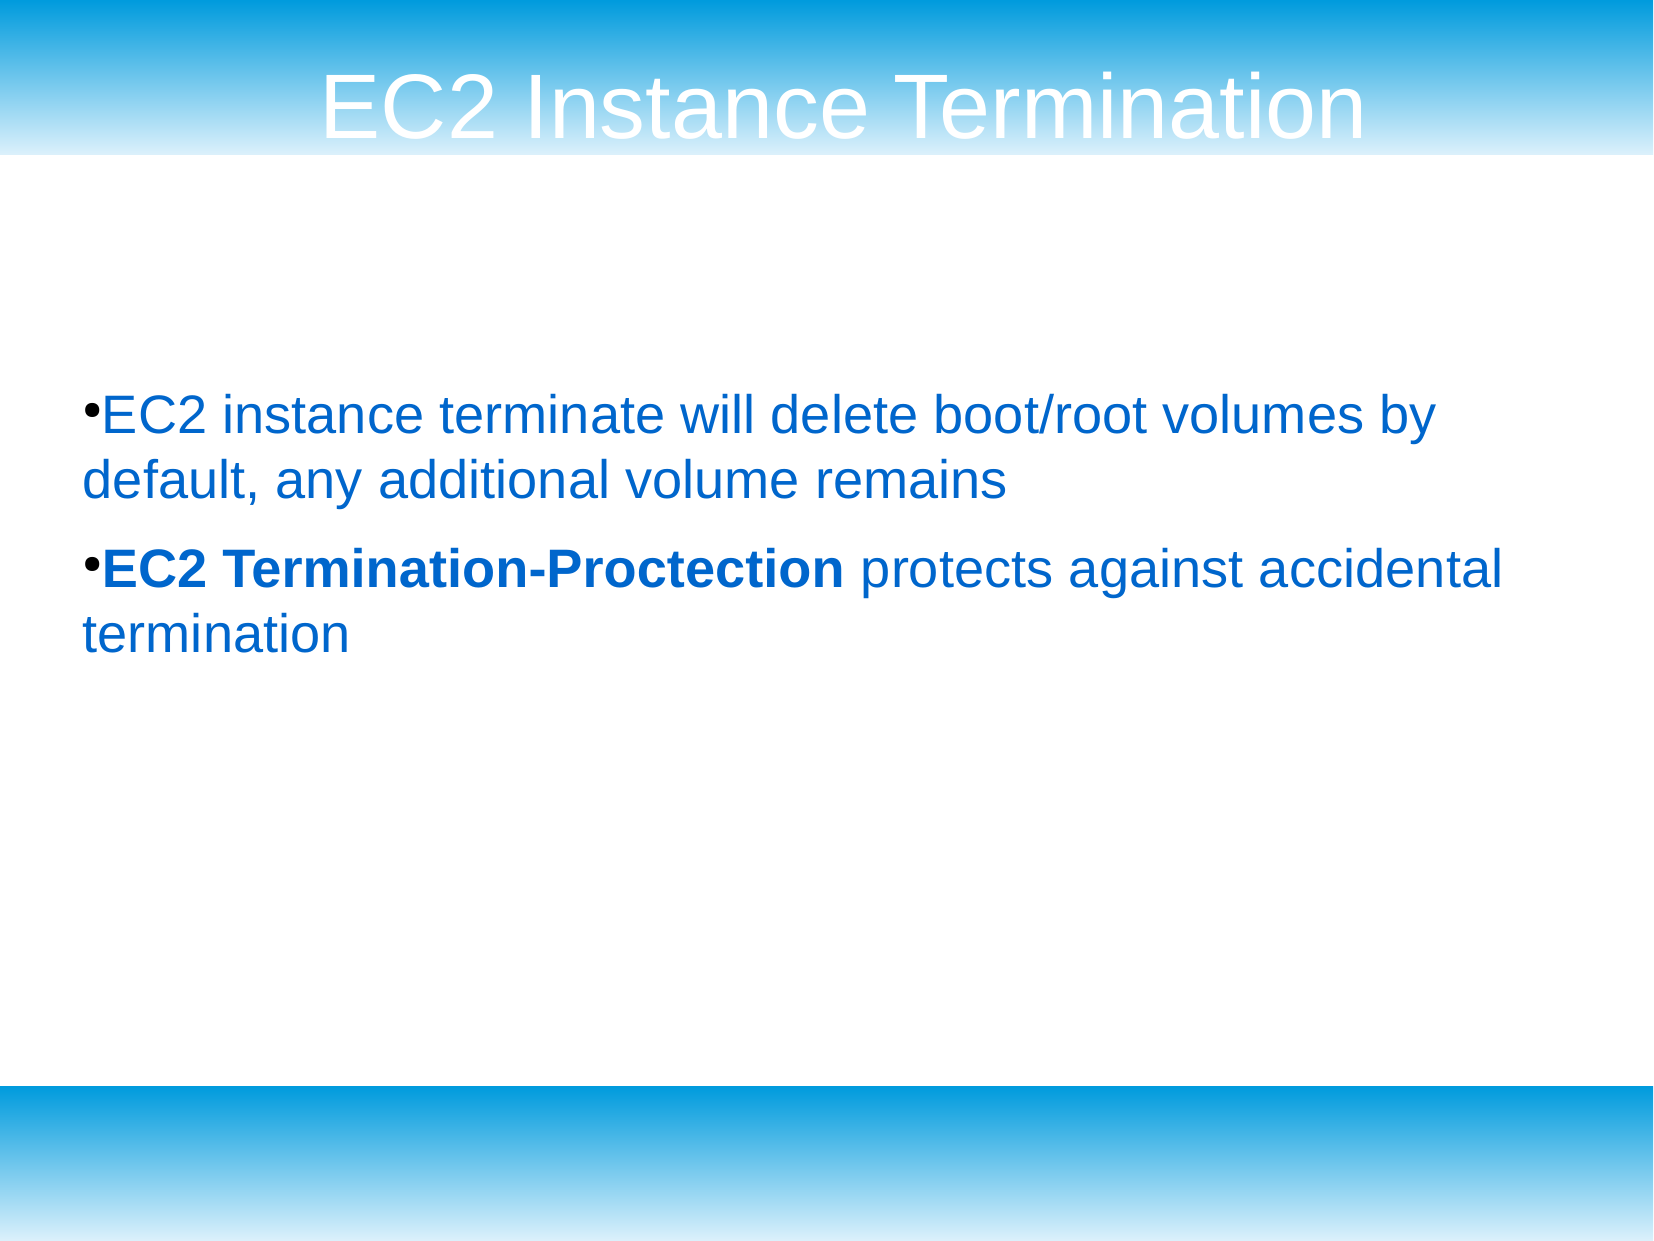

# EC2 Instance Termination
EC2 instance terminate will delete boot/root volumes by default, any additional volume remains
EC2 Termination-Proctection protects against accidental termination